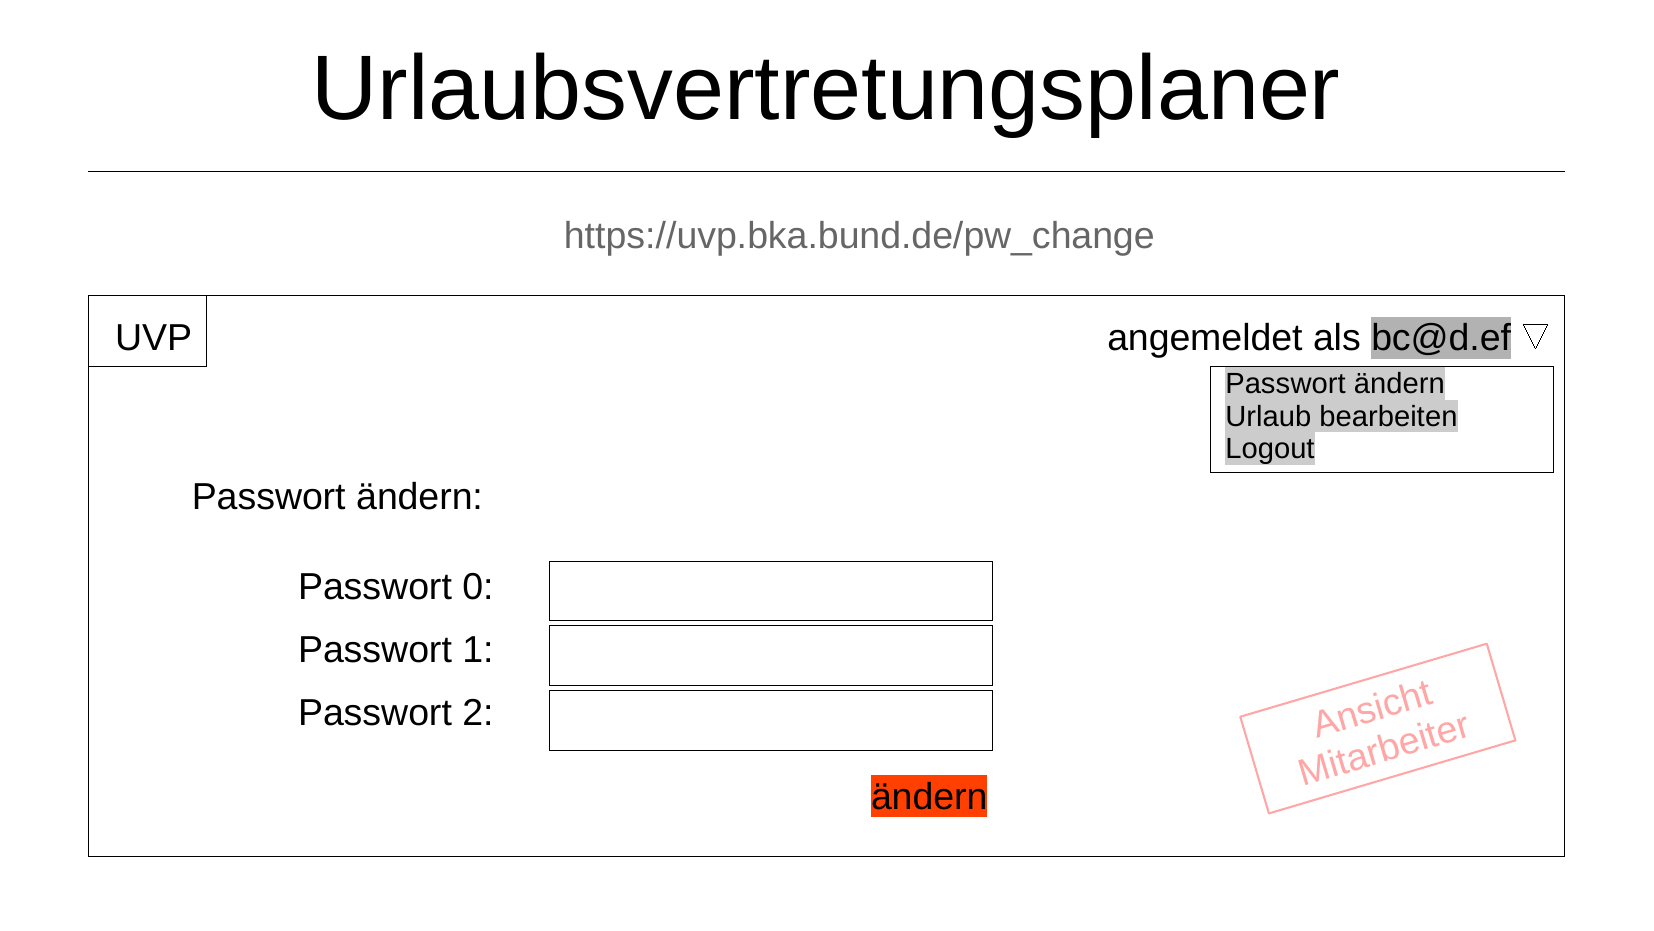

# Urlaubsvertretungsplaner
https://uvp.bka.bund.de/pw_change
UVP
angemeldet als bc@d.ef
Passwort ändern
Urlaub bearbeiten
Logout
Passwort ändern:
Passwort 0:
Passwort 1:
Passwort 2:
Ansicht Mitarbeiter
ändern